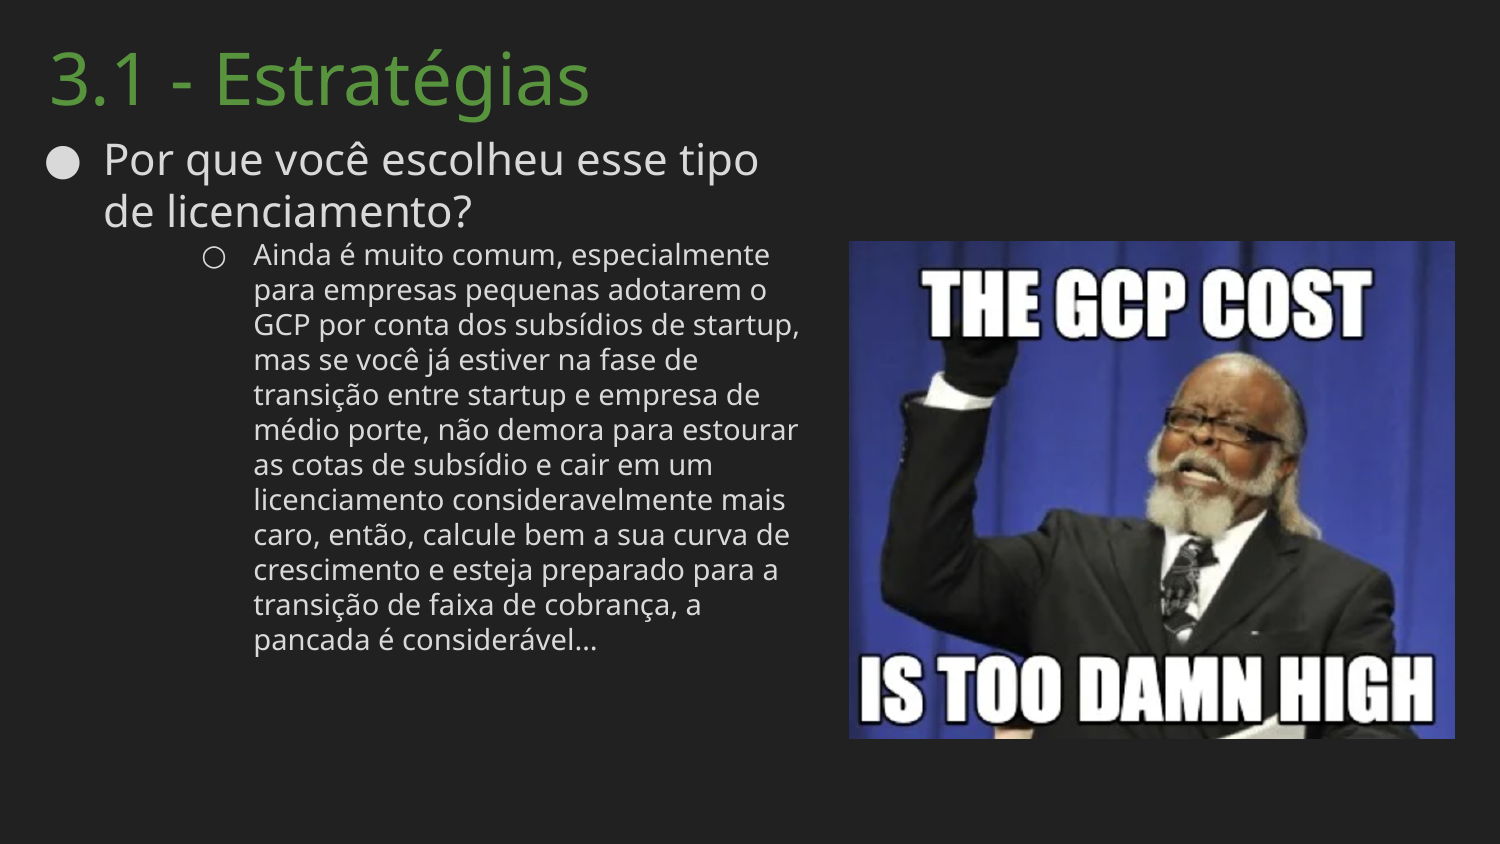

# 3.1 - Estratégias
Por que você escolheu esse tipo de licenciamento?
Ainda é muito comum, especialmente para empresas pequenas adotarem o GCP por conta dos subsídios de startup, mas se você já estiver na fase de transição entre startup e empresa de médio porte, não demora para estourar as cotas de subsídio e cair em um licenciamento consideravelmente mais caro, então, calcule bem a sua curva de crescimento e esteja preparado para a transição de faixa de cobrança, a pancada é considerável…